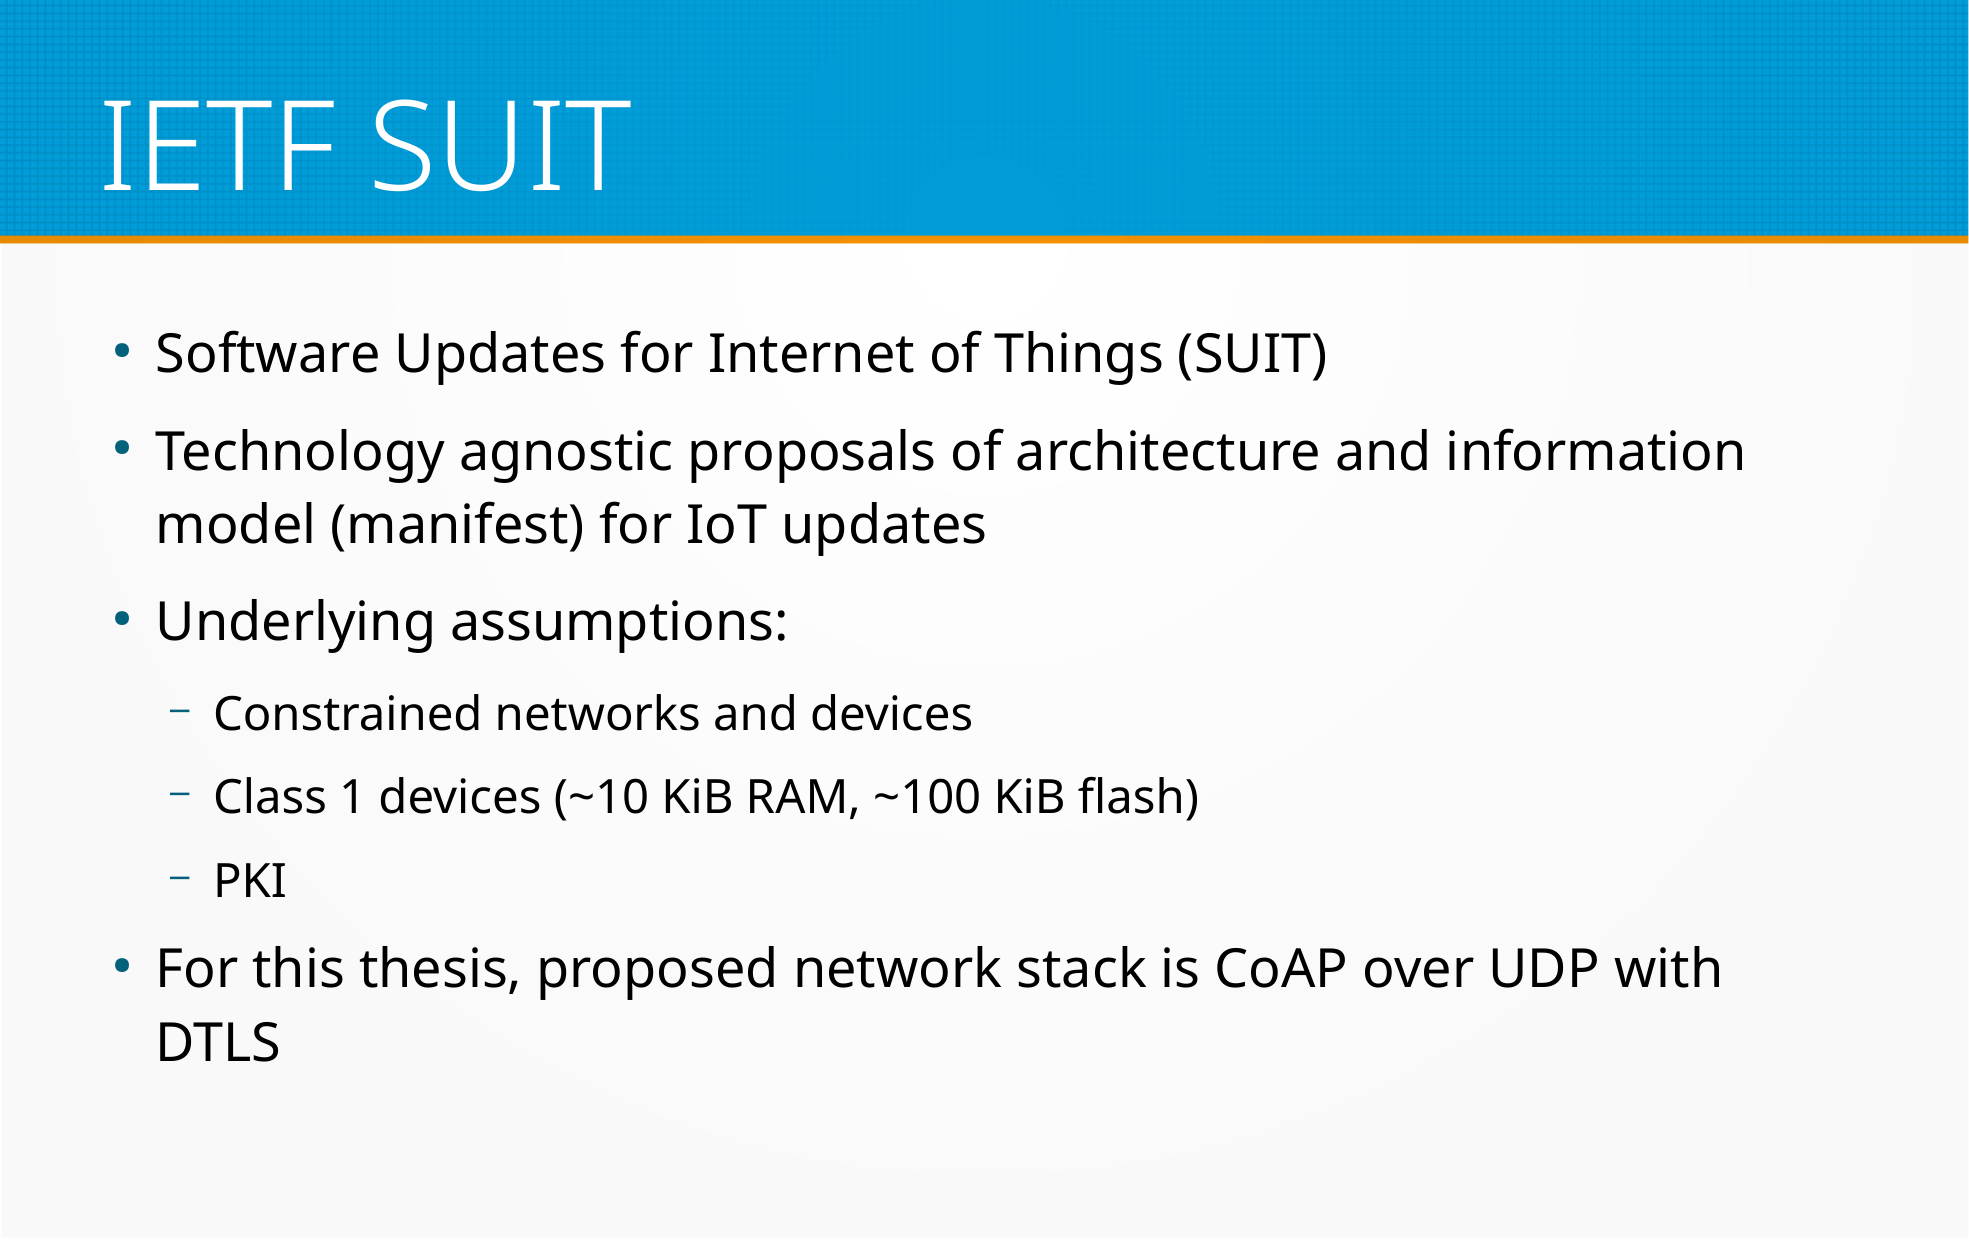

# IETF SUIT
Software Updates for Internet of Things (SUIT)
Technology agnostic proposals of architecture and information model (manifest) for IoT updates
Underlying assumptions:
Constrained networks and devices
Class 1 devices (~10 KiB RAM, ~100 KiB flash)
PKI
For this thesis, proposed network stack is CoAP over UDP with DTLS